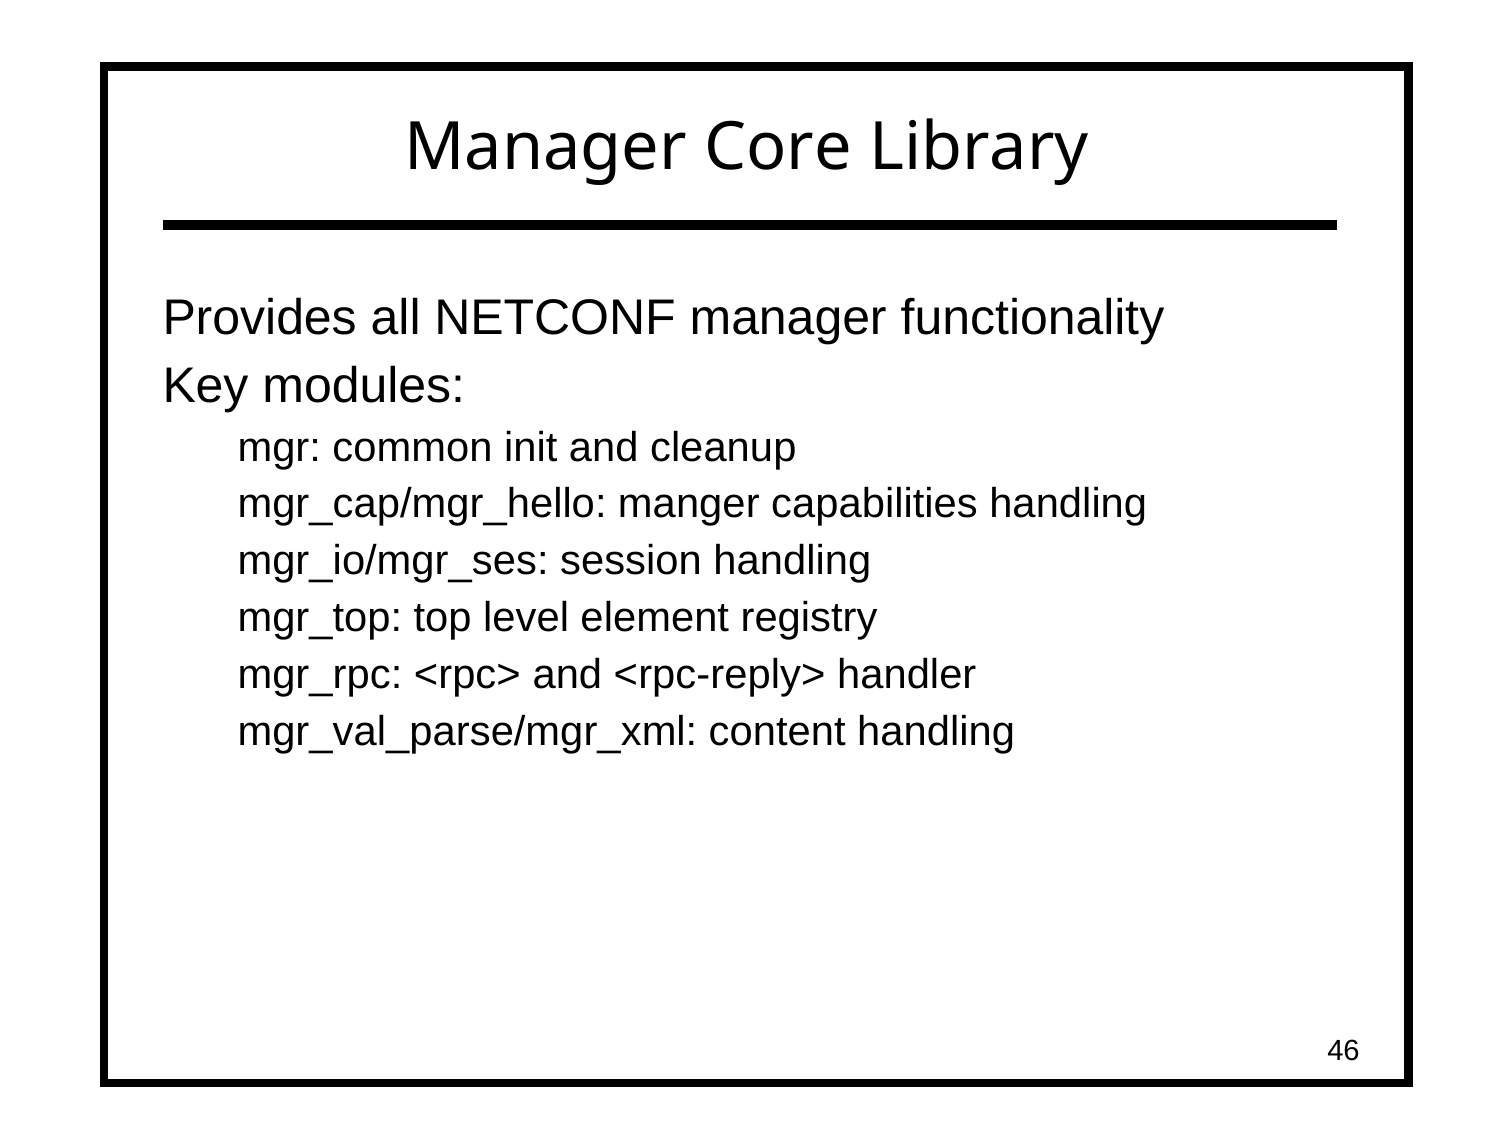

# Manager Core Library
Provides all NETCONF manager functionality
Key modules:
mgr: common init and cleanup
mgr_cap/mgr_hello: manger capabilities handling
mgr_io/mgr_ses: session handling
mgr_top: top level element registry
mgr_rpc: <rpc> and <rpc-reply> handler
mgr_val_parse/mgr_xml: content handling
46